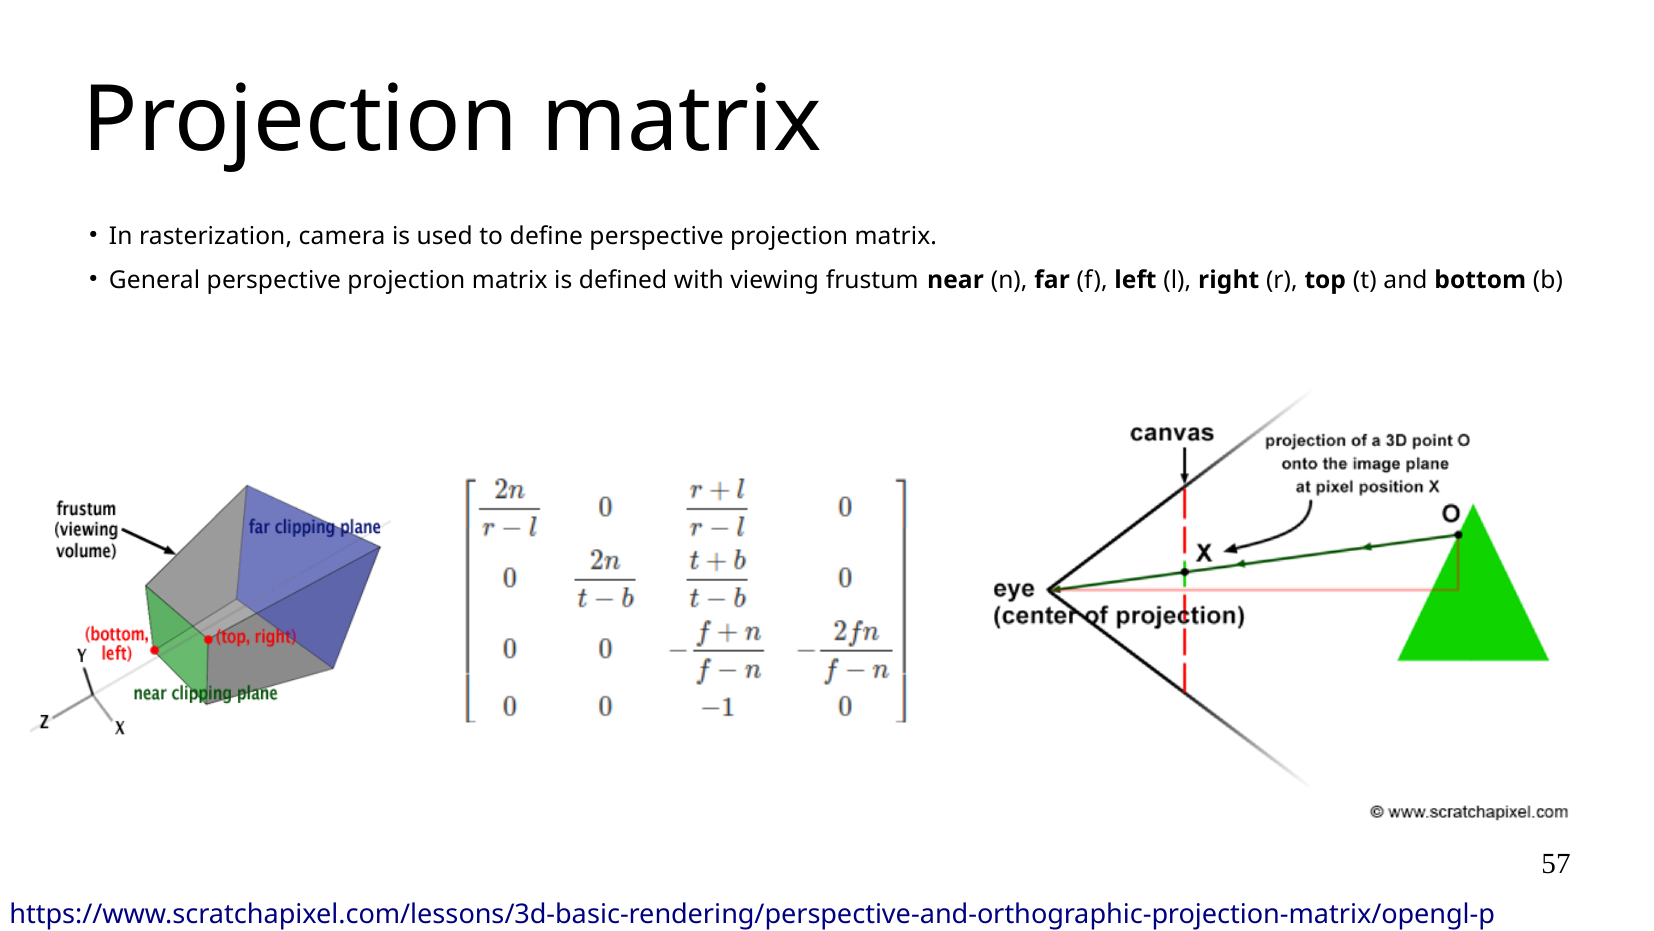

# Projection matrix
In rasterization, camera is used to define perspective projection matrix.
General perspective projection matrix is defined with viewing frustum near (n), far (f), left (l), right (r), top (t) and bottom (b)
57
https://www.scratchapixel.com/lessons/3d-basic-rendering/perspective-and-orthographic-projection-matrix/opengl-perspective-projection-matrix.html